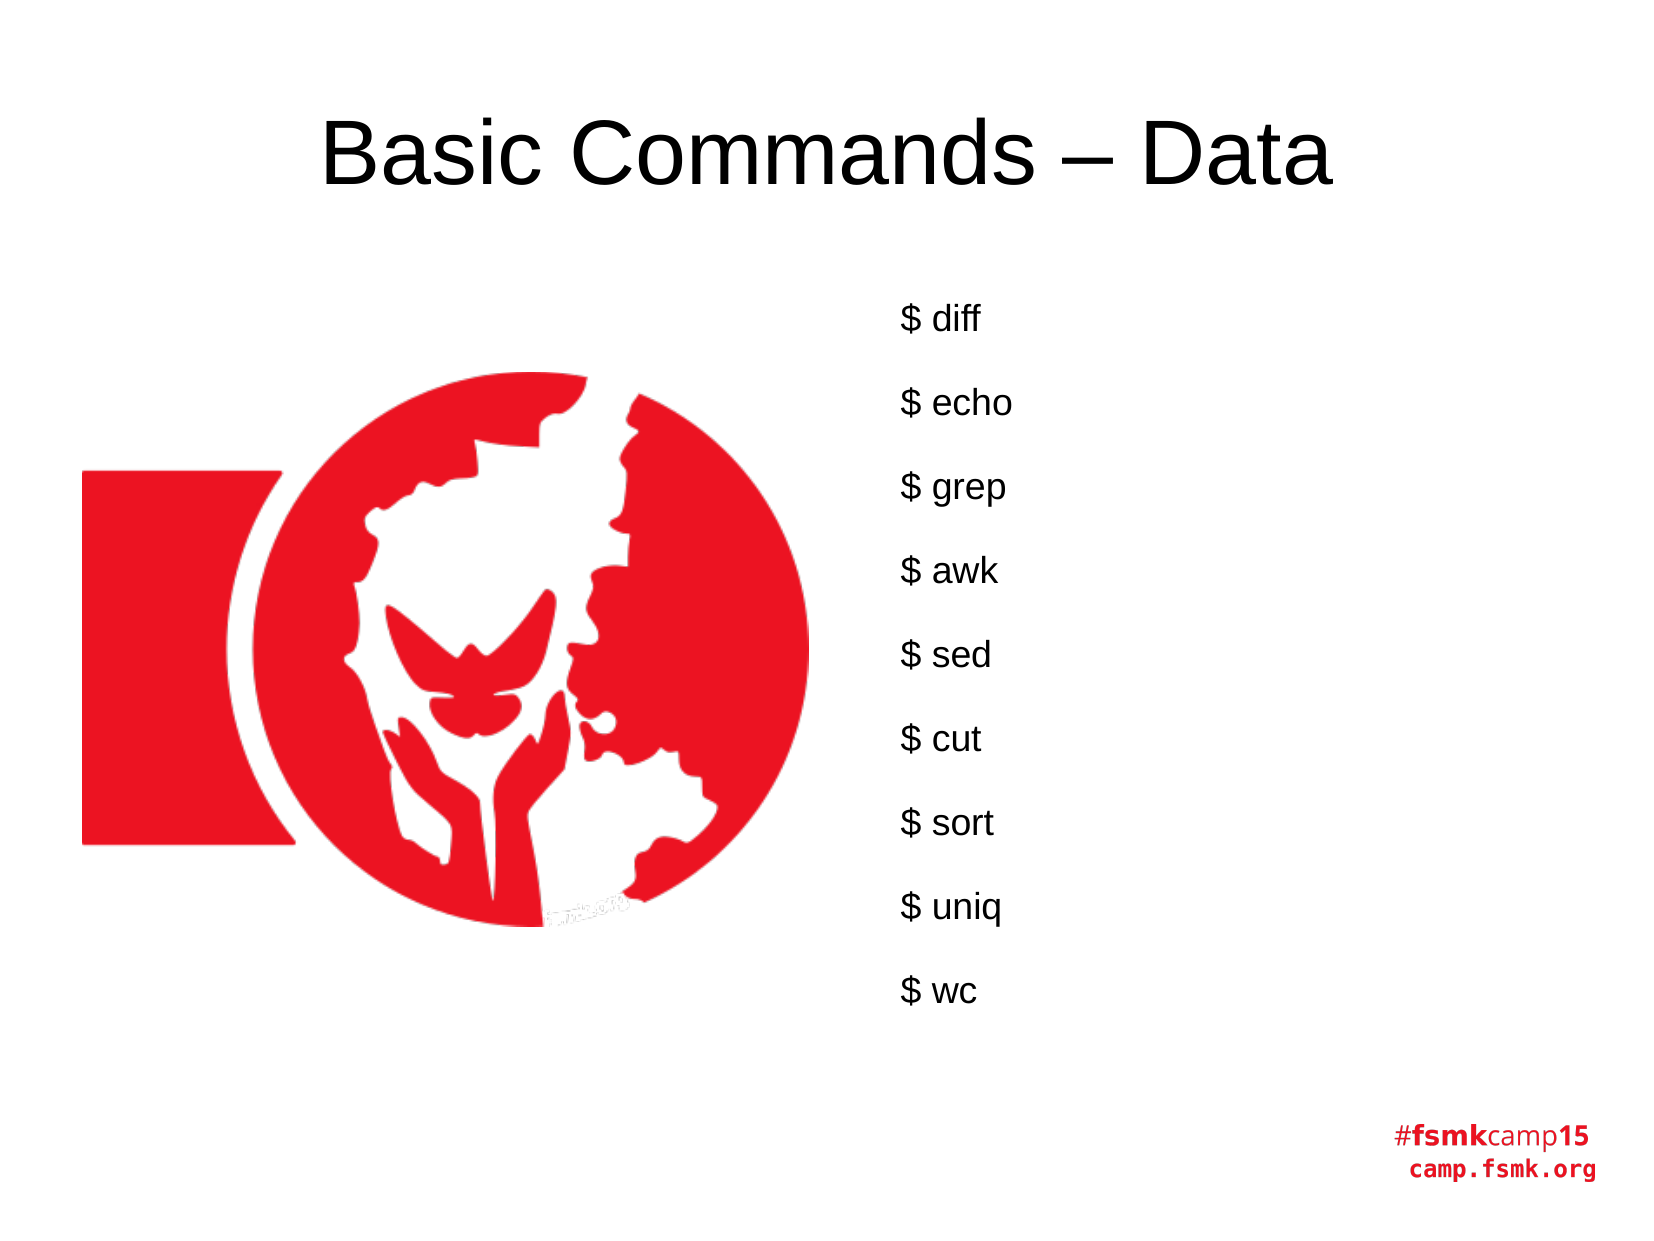

# Basic Commands – Data
$ diff
$ echo
$ grep
$ awk
$ sed
$ cut
$ sort
$ uniq
$ wc